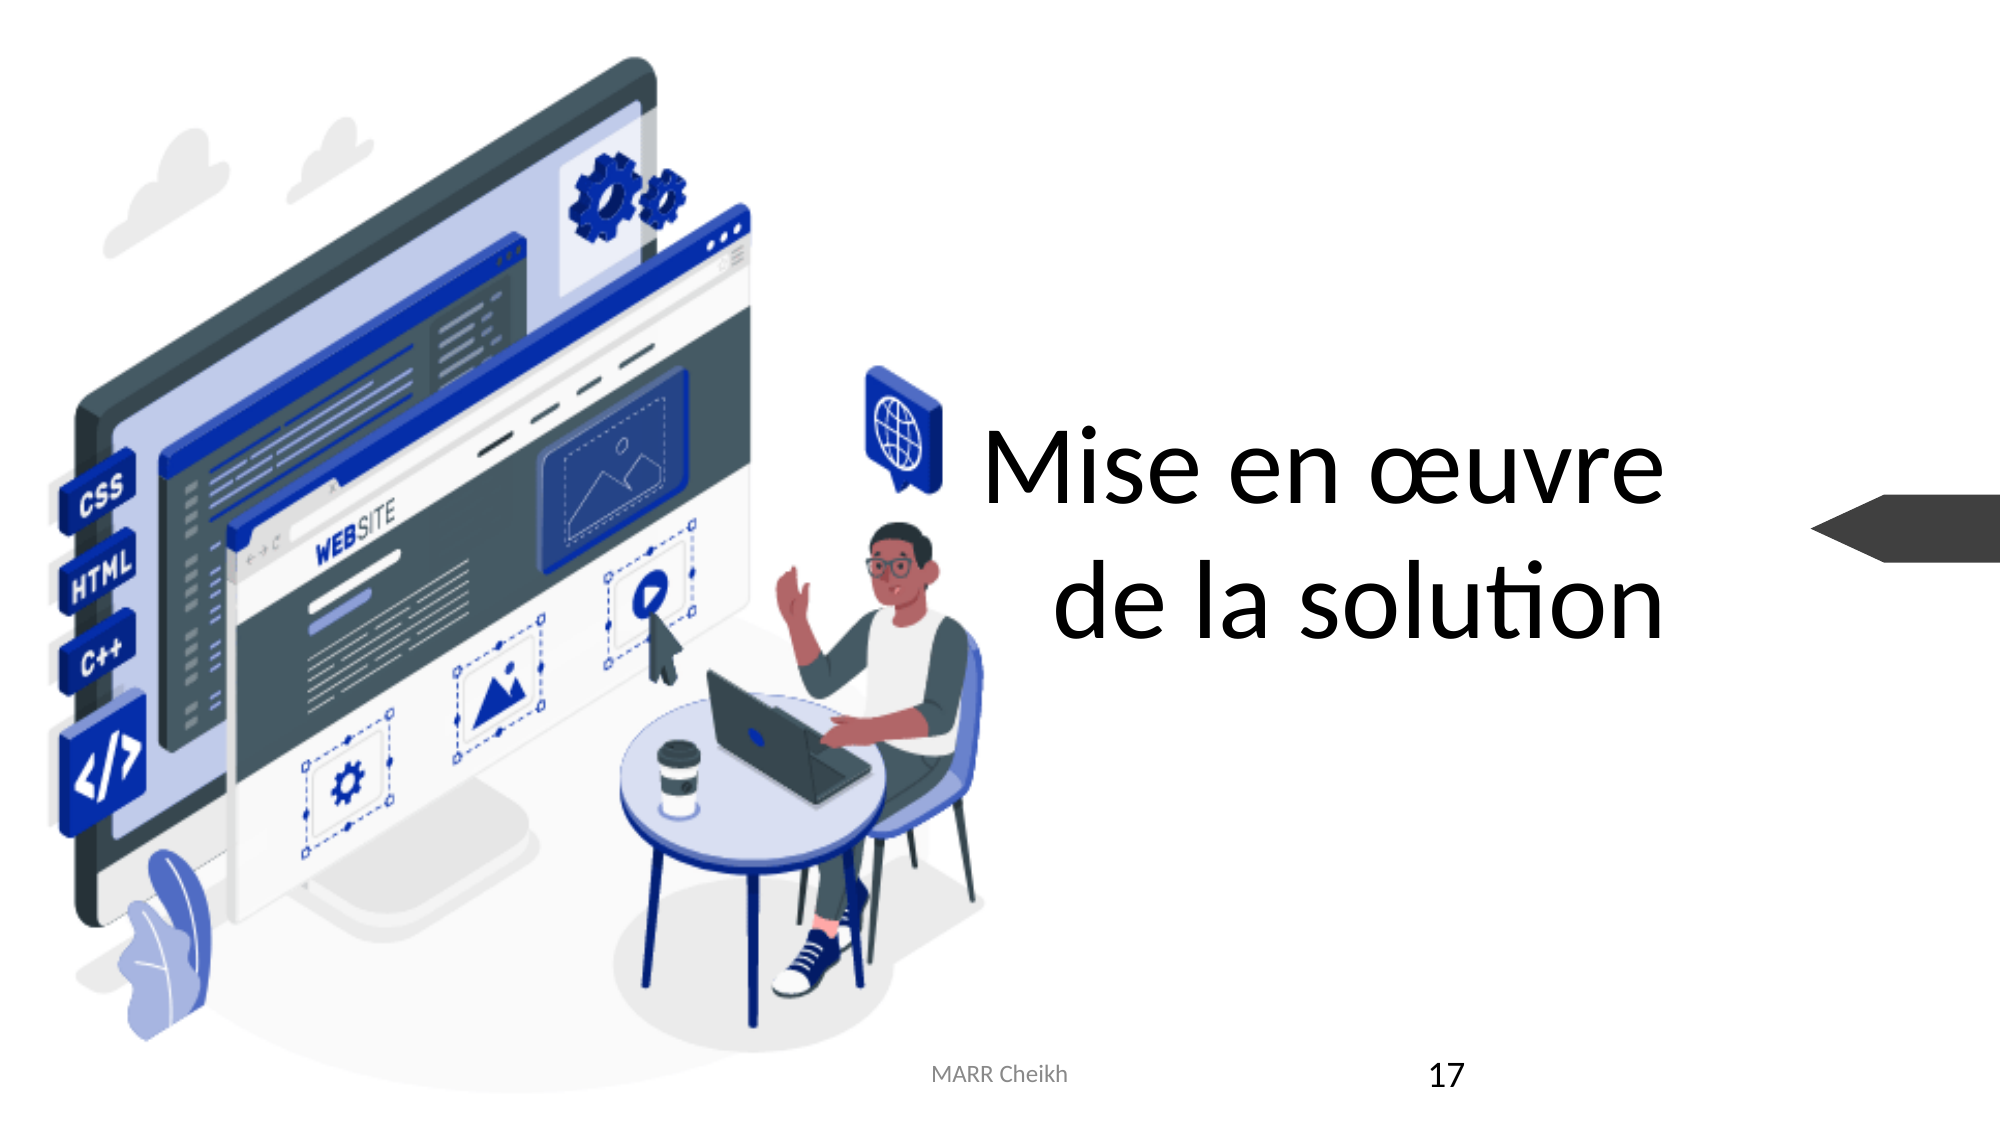

Mise en œuvre de la solution
MARR Cheikh